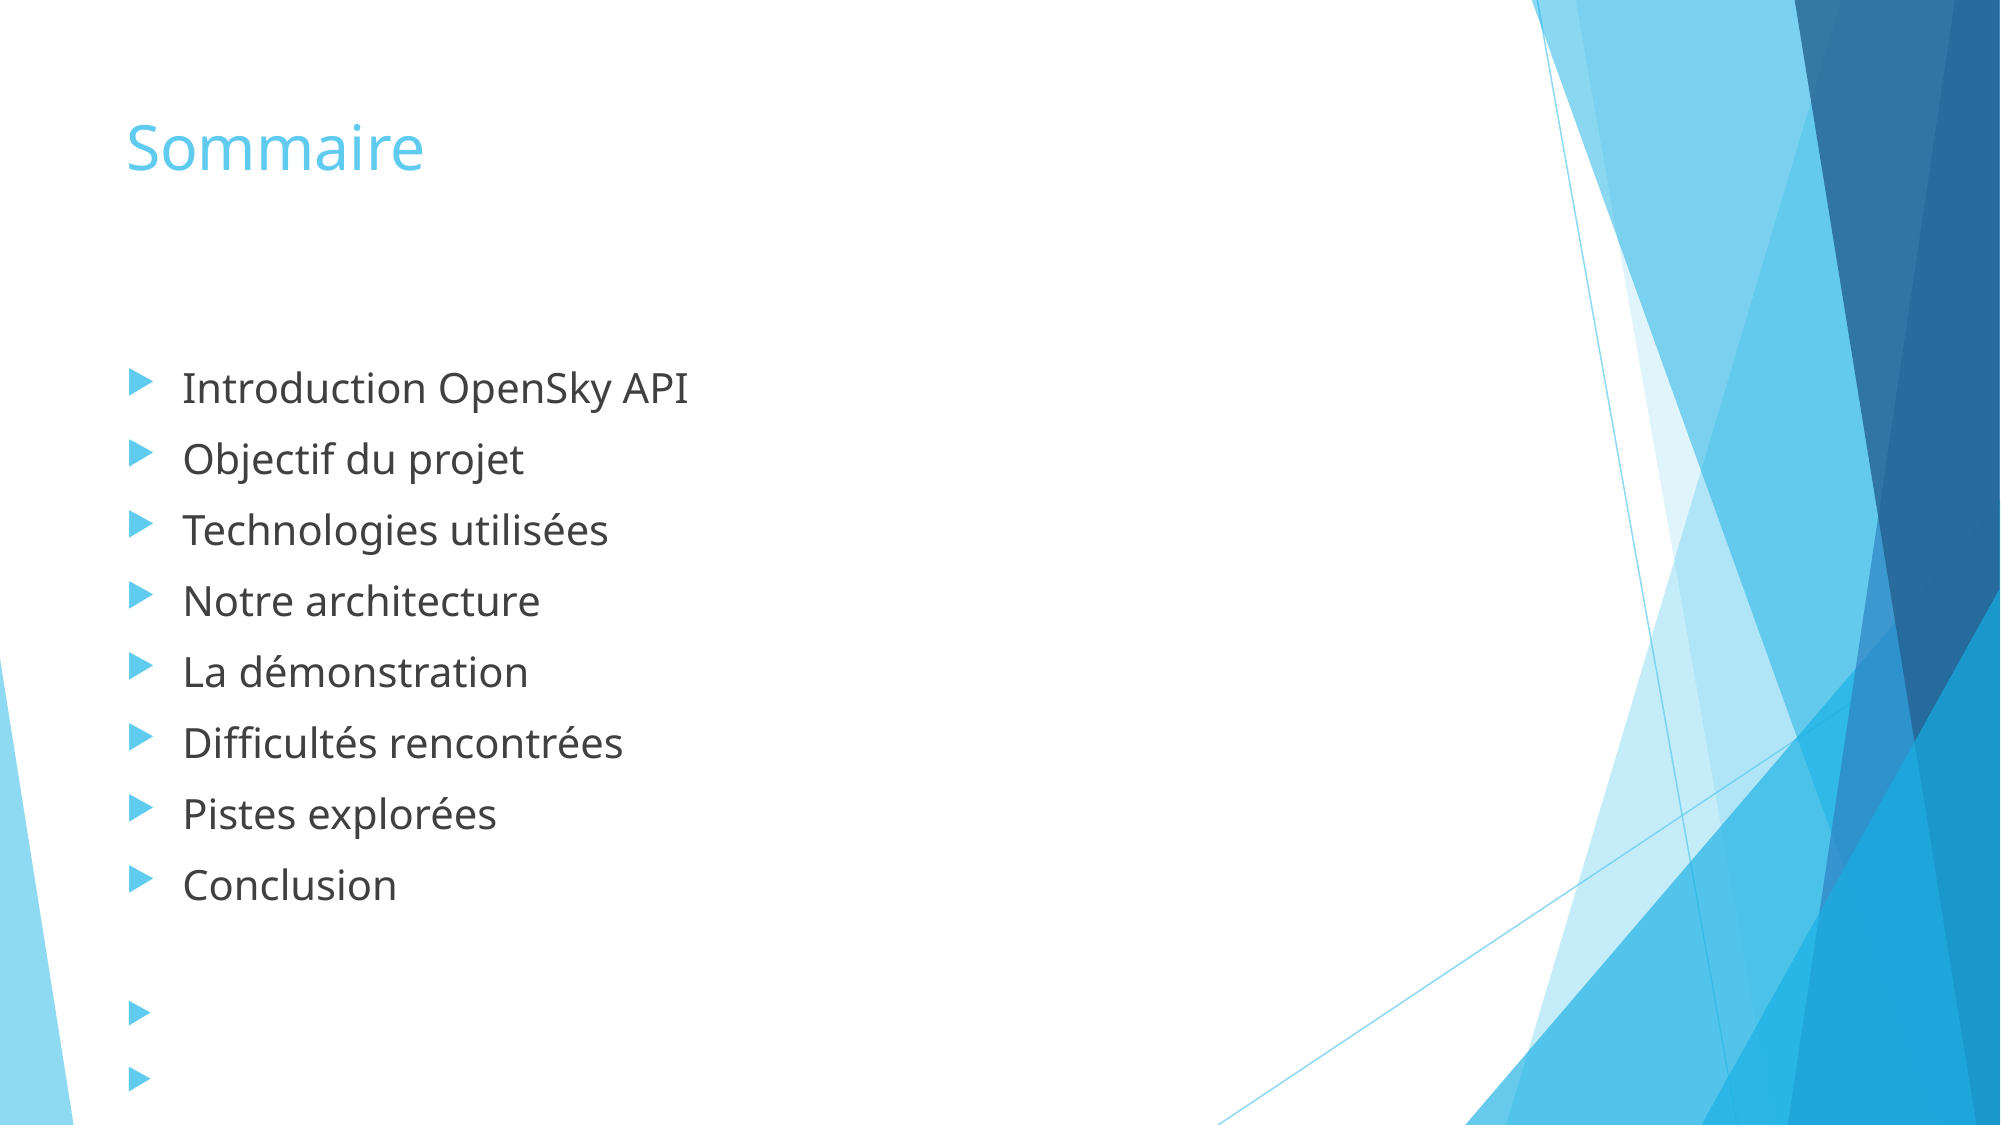

# Sommaire
Introduction OpenSky API
Objectif du projet
Technologies utilisées
Notre architecture
La démonstration
Difficultés rencontrées
Pistes explorées
Conclusion